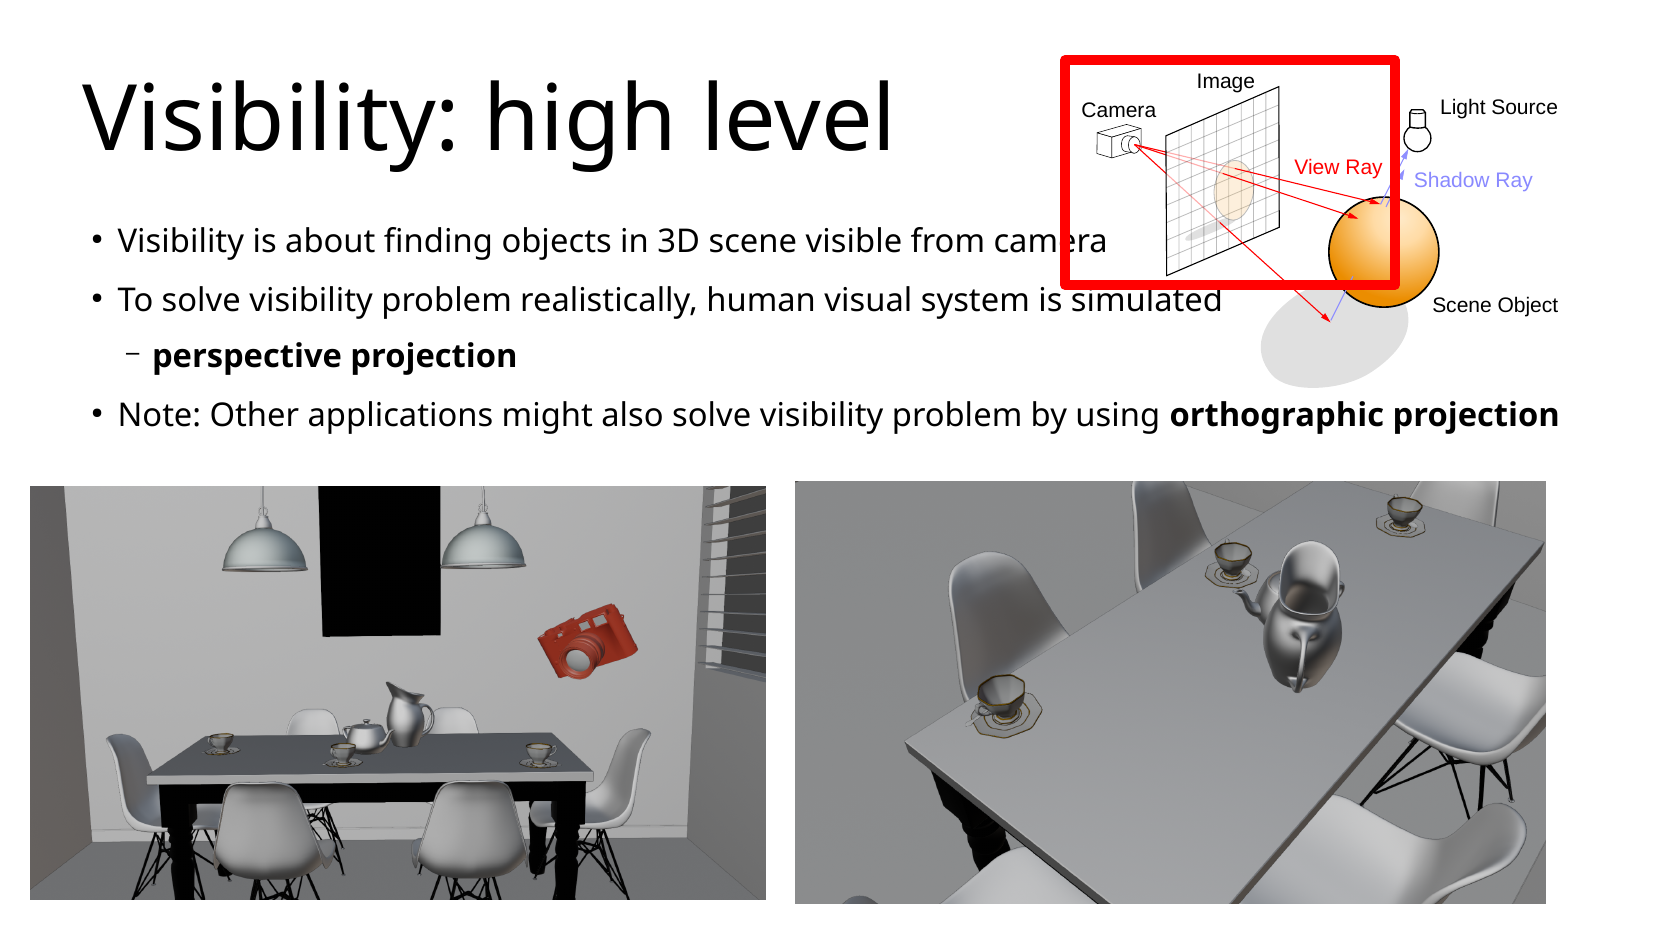

# Visibility: high level
Visibility is about finding objects in 3D scene visible from camera
To solve visibility problem realistically, human visual system is simulated
perspective projection
Note: Other applications might also solve visibility problem by using orthographic projection